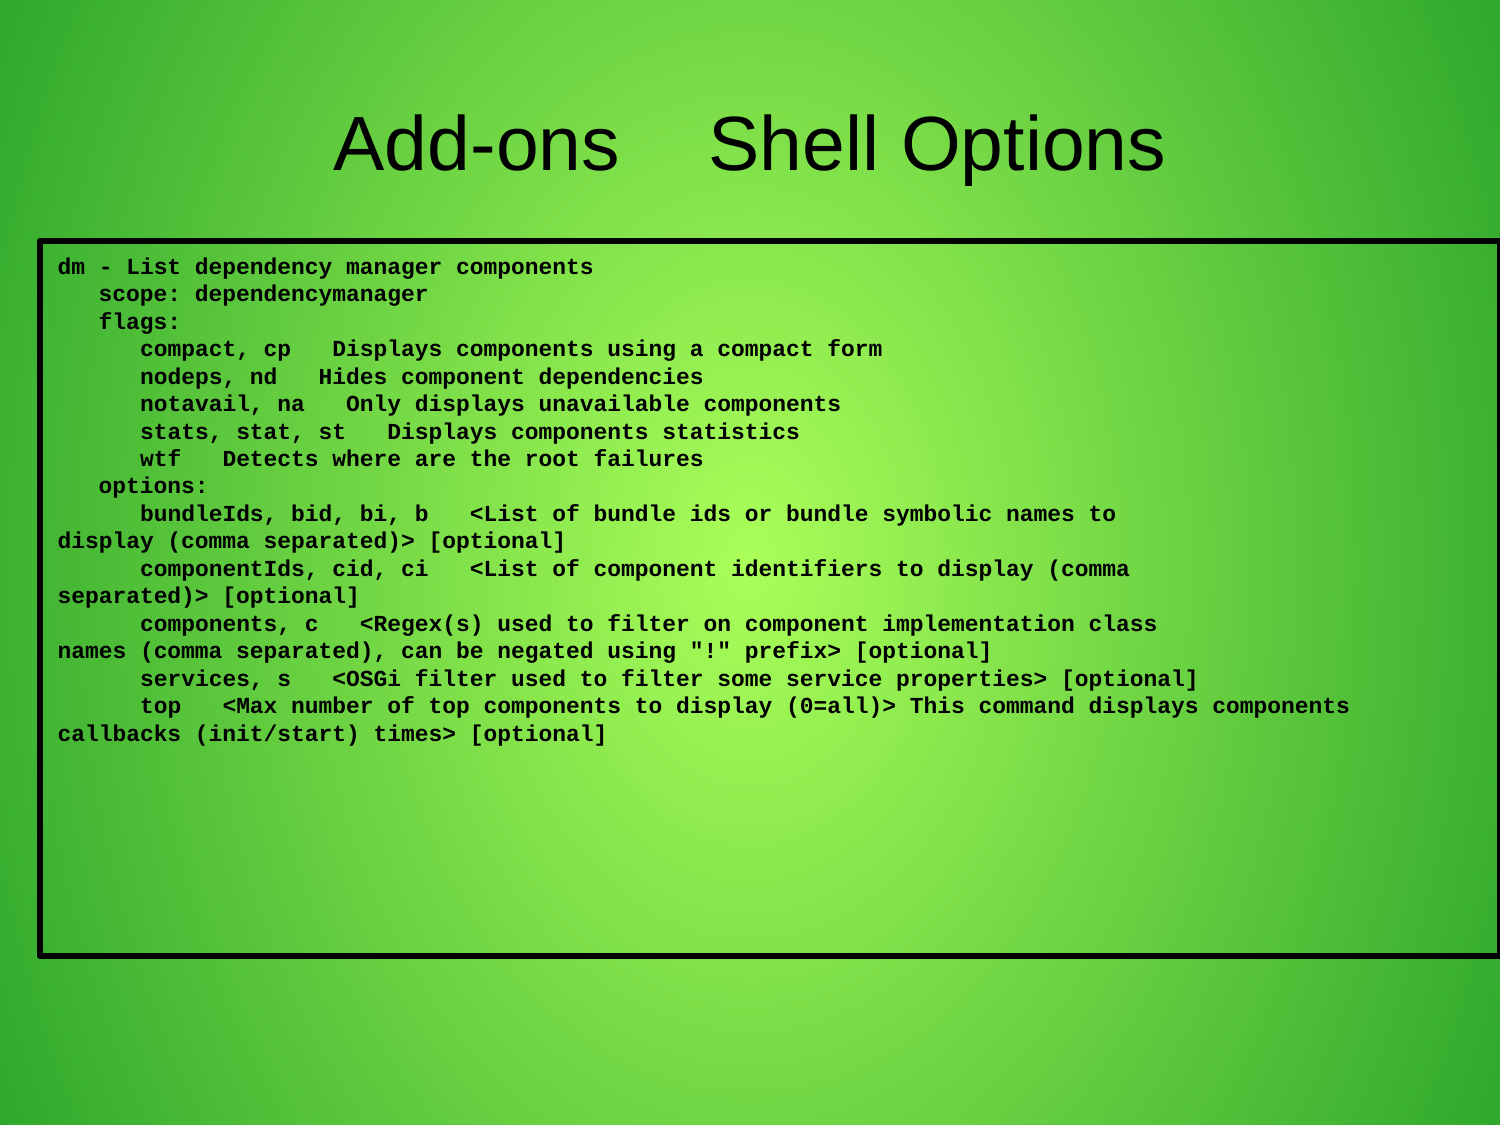

# Add-ons		Shell Options
dm - List dependency manager components
 scope: dependencymanager
 flags:
 compact, cp Displays components using a compact form
 nodeps, nd Hides component dependencies
 notavail, na Only displays unavailable components
 stats, stat, st Displays components statistics
 wtf Detects where are the root failures
 options:
 bundleIds, bid, bi, b <List of bundle ids or bundle symbolic names to
display (comma separated)> [optional]
 componentIds, cid, ci <List of component identifiers to display (comma
separated)> [optional]
 components, c <Regex(s) used to filter on component implementation class
names (comma separated), can be negated using "!" prefix> [optional]
 services, s <OSGi filter used to filter some service properties> [optional]
 top <Max number of top components to display (0=all)> This command displays components callbacks (init/start) times> [optional]